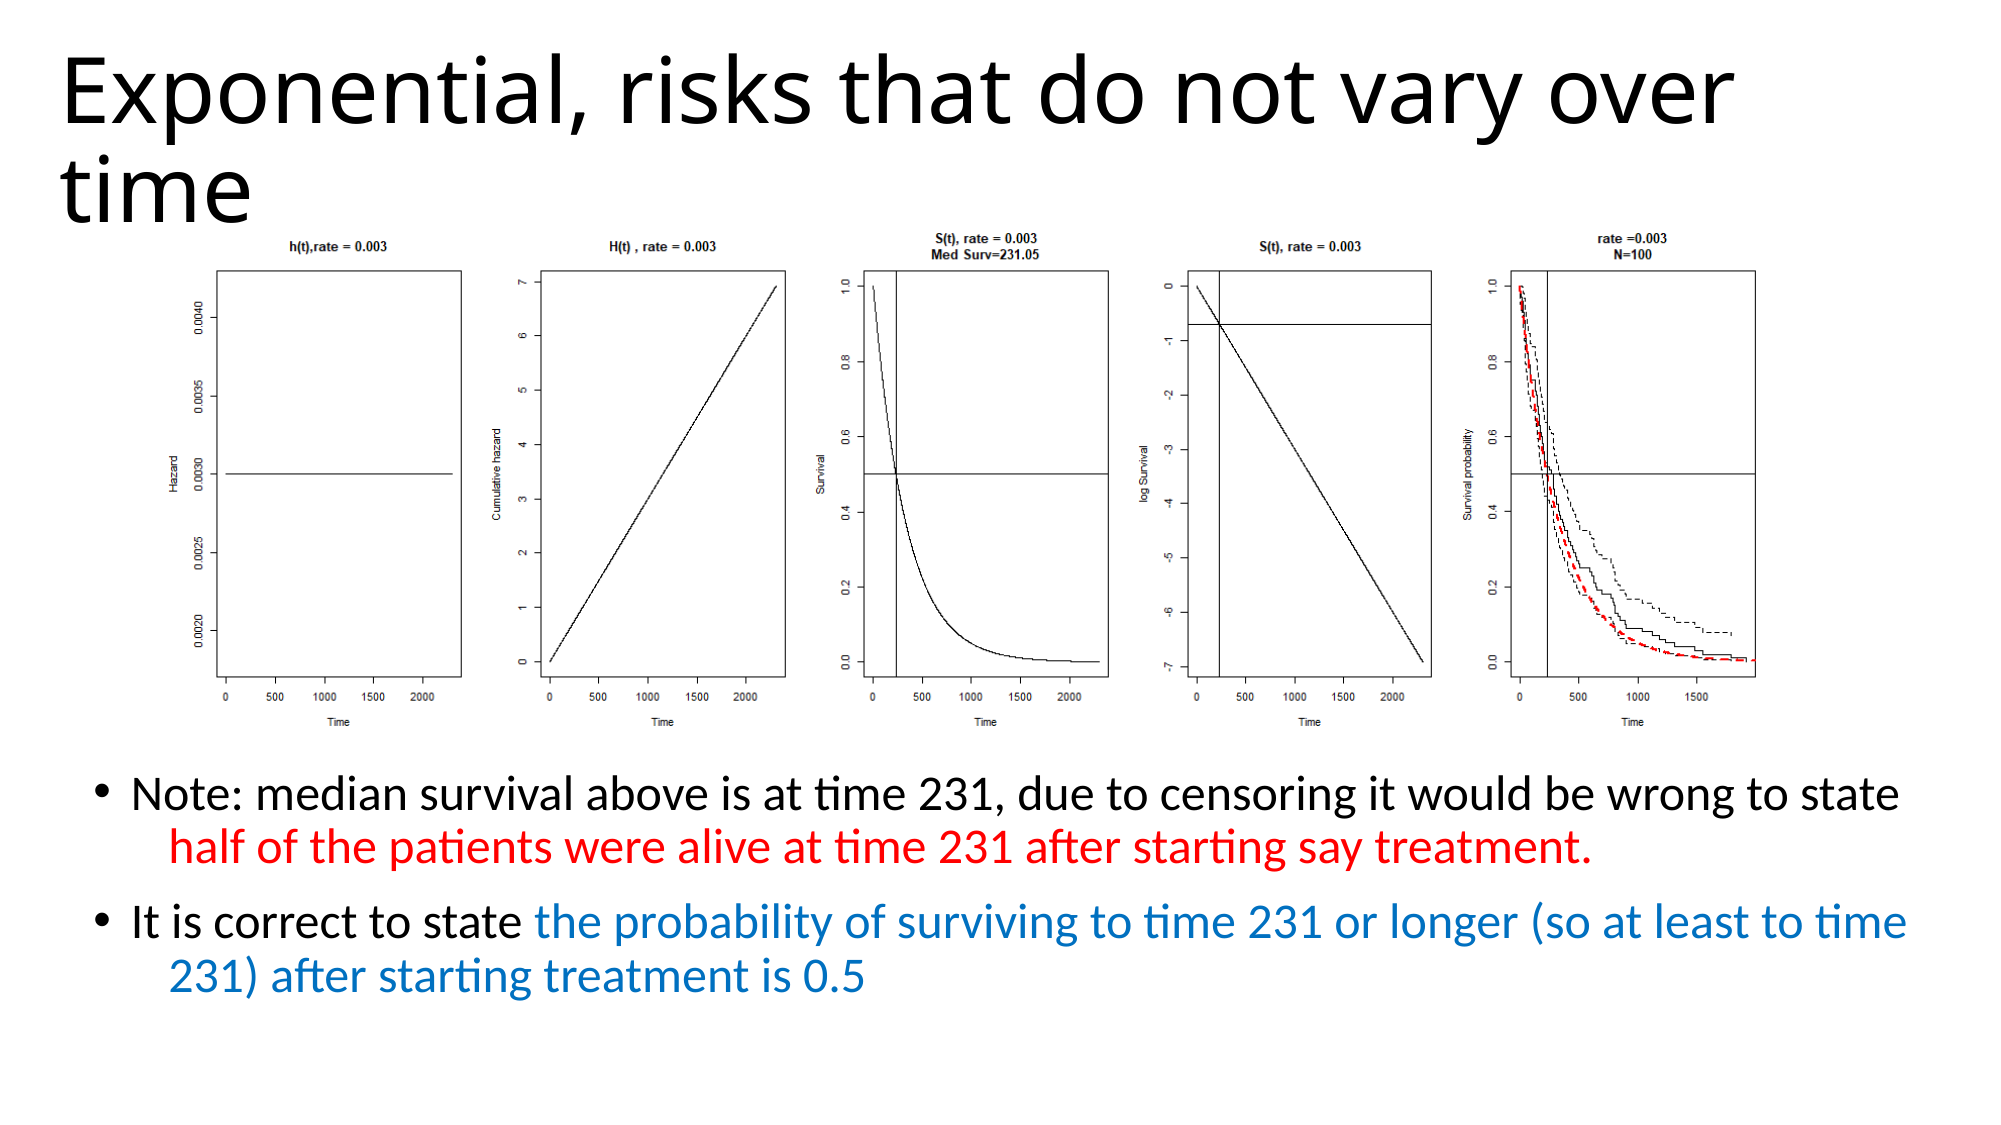

# Exponential, risks that do not vary over time
Note: median survival above is at time 231, due to censoring it would be wrong to state half of the patients were alive at time 231 after starting say treatment.
It is correct to state the probability of surviving to time 231 or longer (so at least to time 231) after starting treatment is 0.5